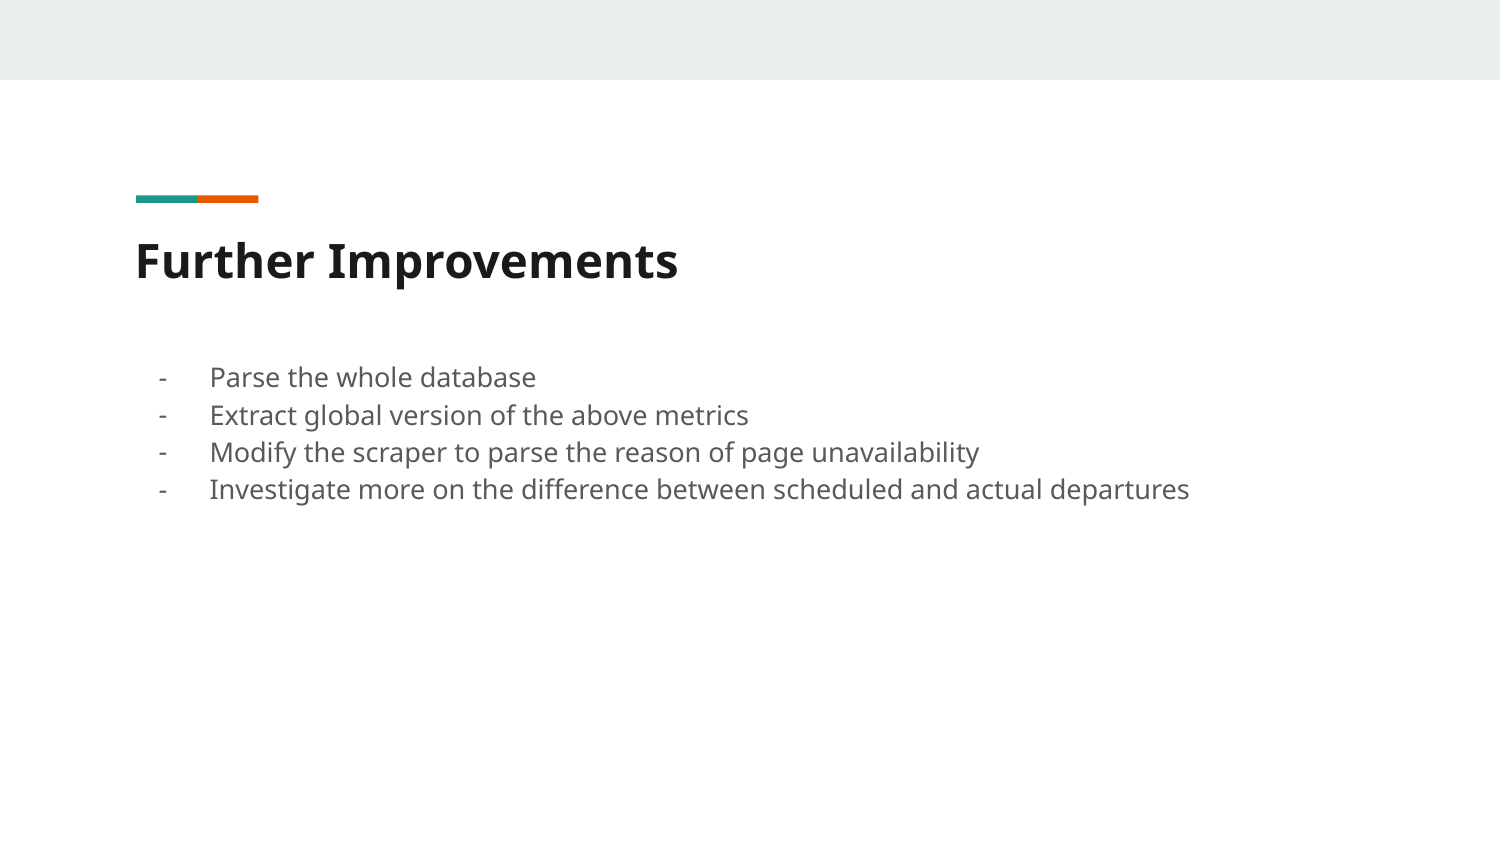

# Further Improvements
Parse the whole database
Extract global version of the above metrics
Modify the scraper to parse the reason of page unavailability
Investigate more on the difference between scheduled and actual departures